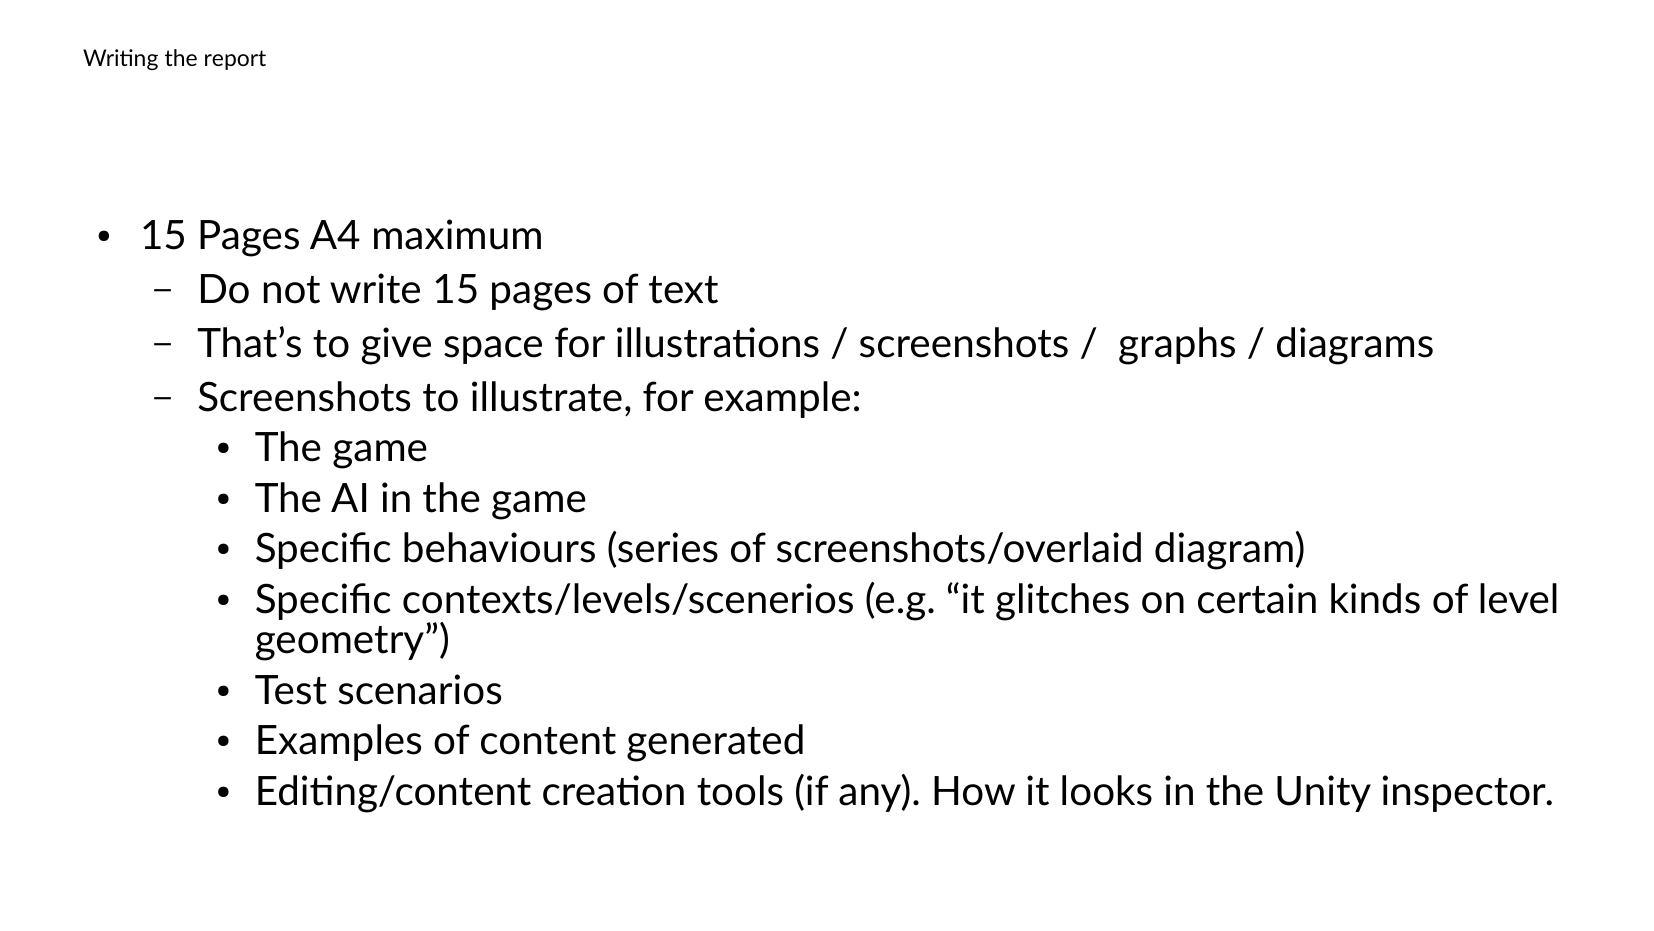

# Writing the report
15 Pages A4 maximum
Do not write 15 pages of text
That’s to give space for illustrations / screenshots / graphs / diagrams
Screenshots to illustrate, for example:
The game
The AI in the game
Specific behaviours (series of screenshots/overlaid diagram)
Specific contexts/levels/scenerios (e.g. “it glitches on certain kinds of level geometry”)
Test scenarios
Examples of content generated
Editing/content creation tools (if any). How it looks in the Unity inspector.